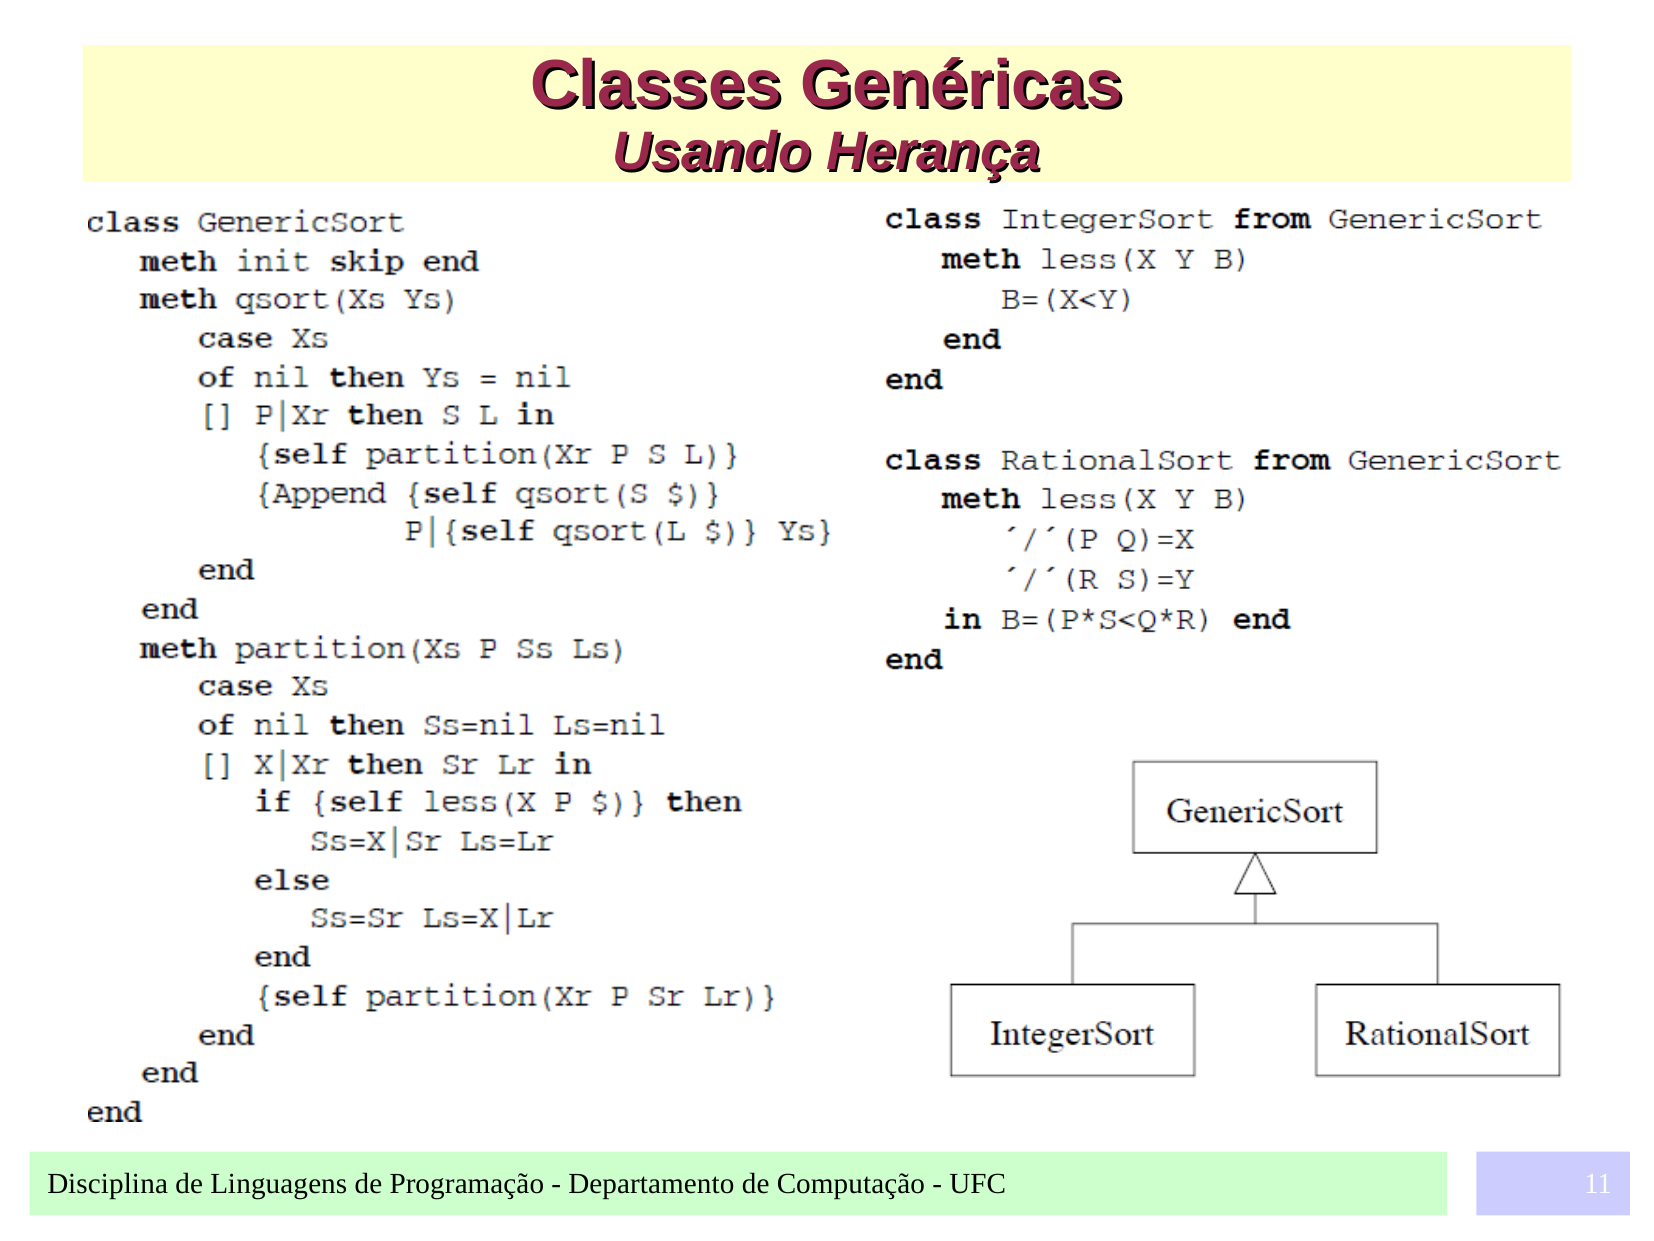

# Classes Genéricas Usando Herança
Disciplina de Linguagens de Programação - Departamento de Computação - UFC
11